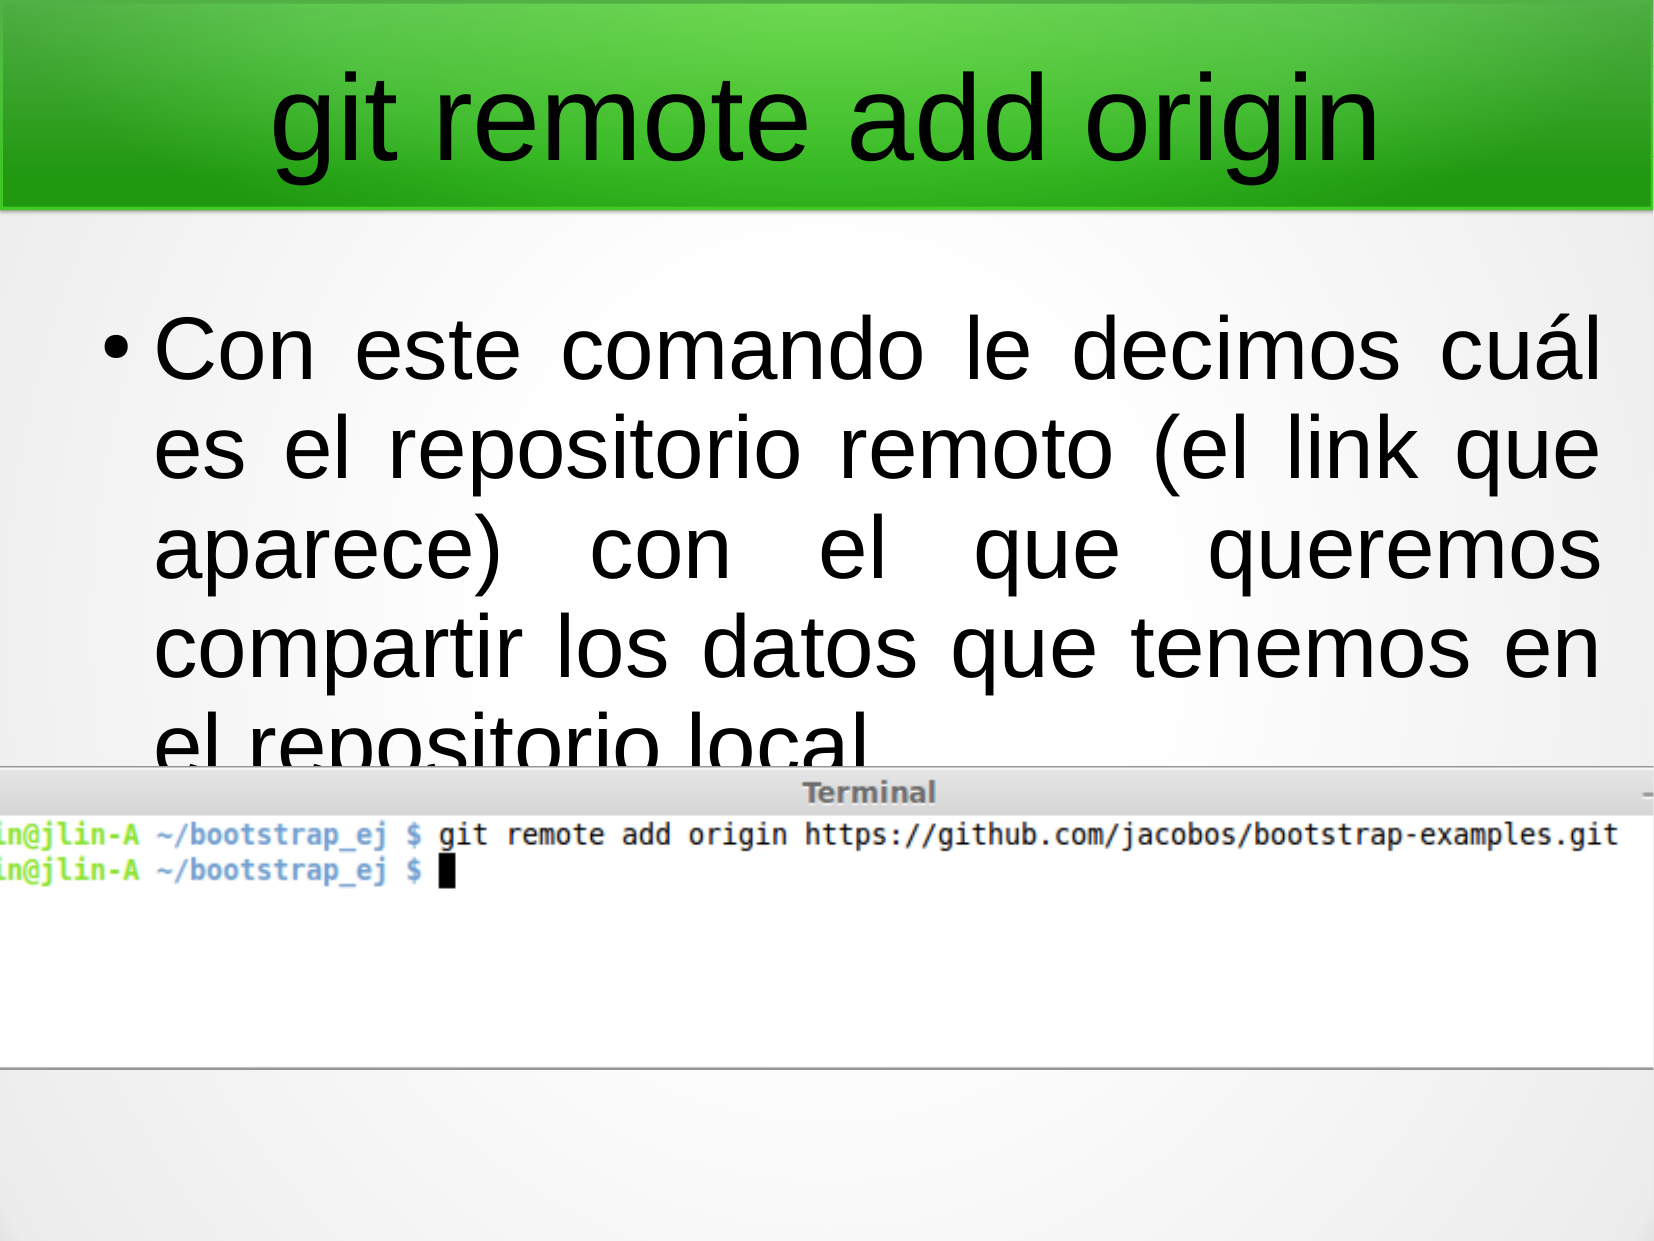

# git remote add origin
Con este comando le decimos cuál es el repositorio remoto (el link que aparece) con el que queremos compartir los datos que tenemos en el repositorio local